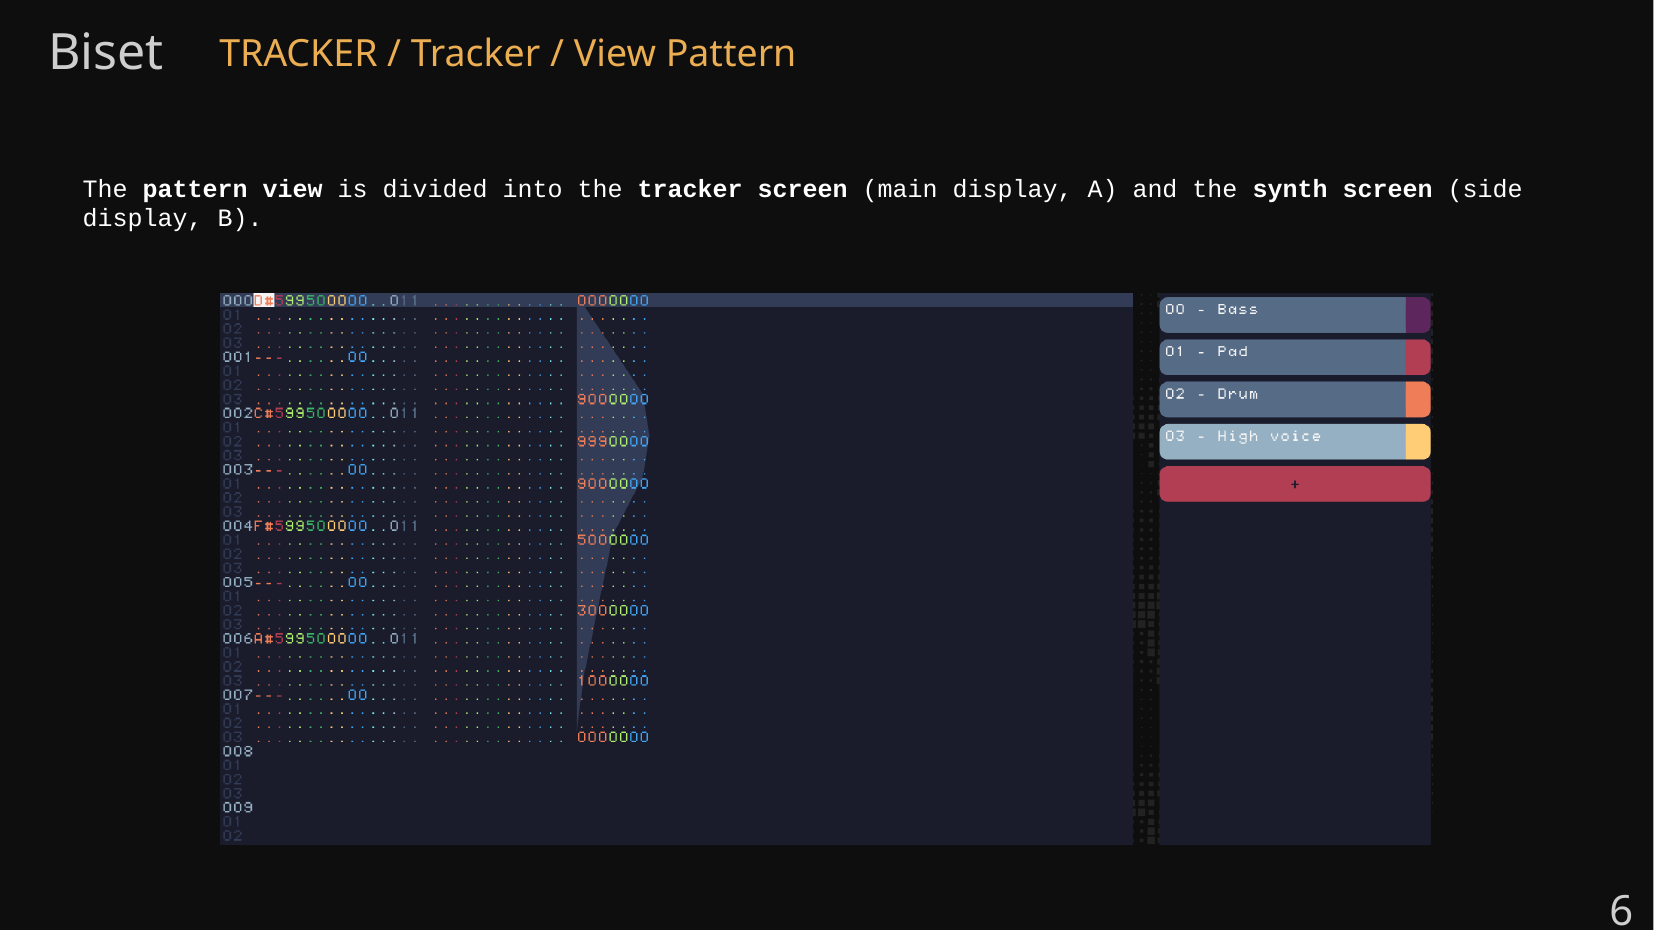

# Biset
TRACKER / Tracker / View Pattern
The pattern view is divided into the tracker screen (main display, A) and the synth screen (side display, B).
6